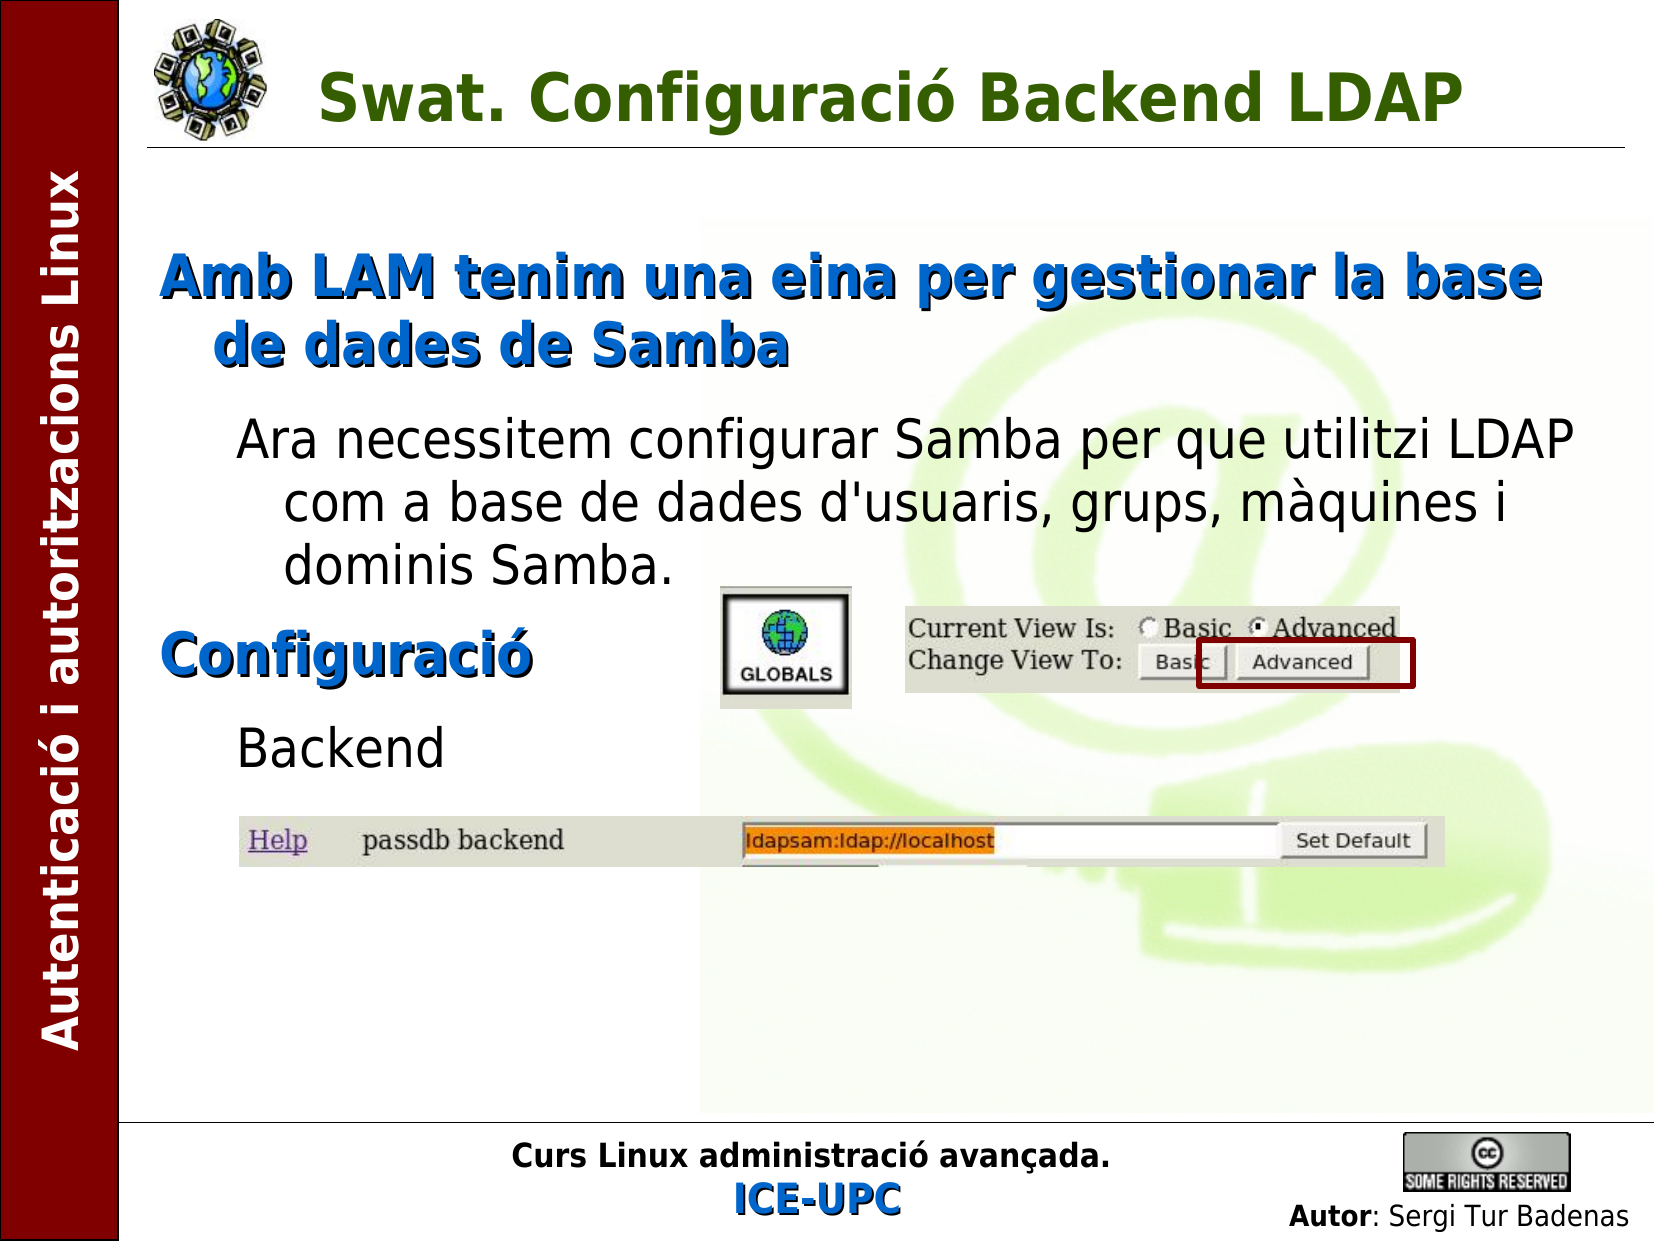

# Swat. Configuració Backend LDAP
Amb LAM tenim una eina per gestionar la base de dades de Samba
Ara necessitem configurar Samba per que utilitzi LDAP com a base de dades d'usuaris, grups, màquines i dominis Samba.
Configuració
Backend